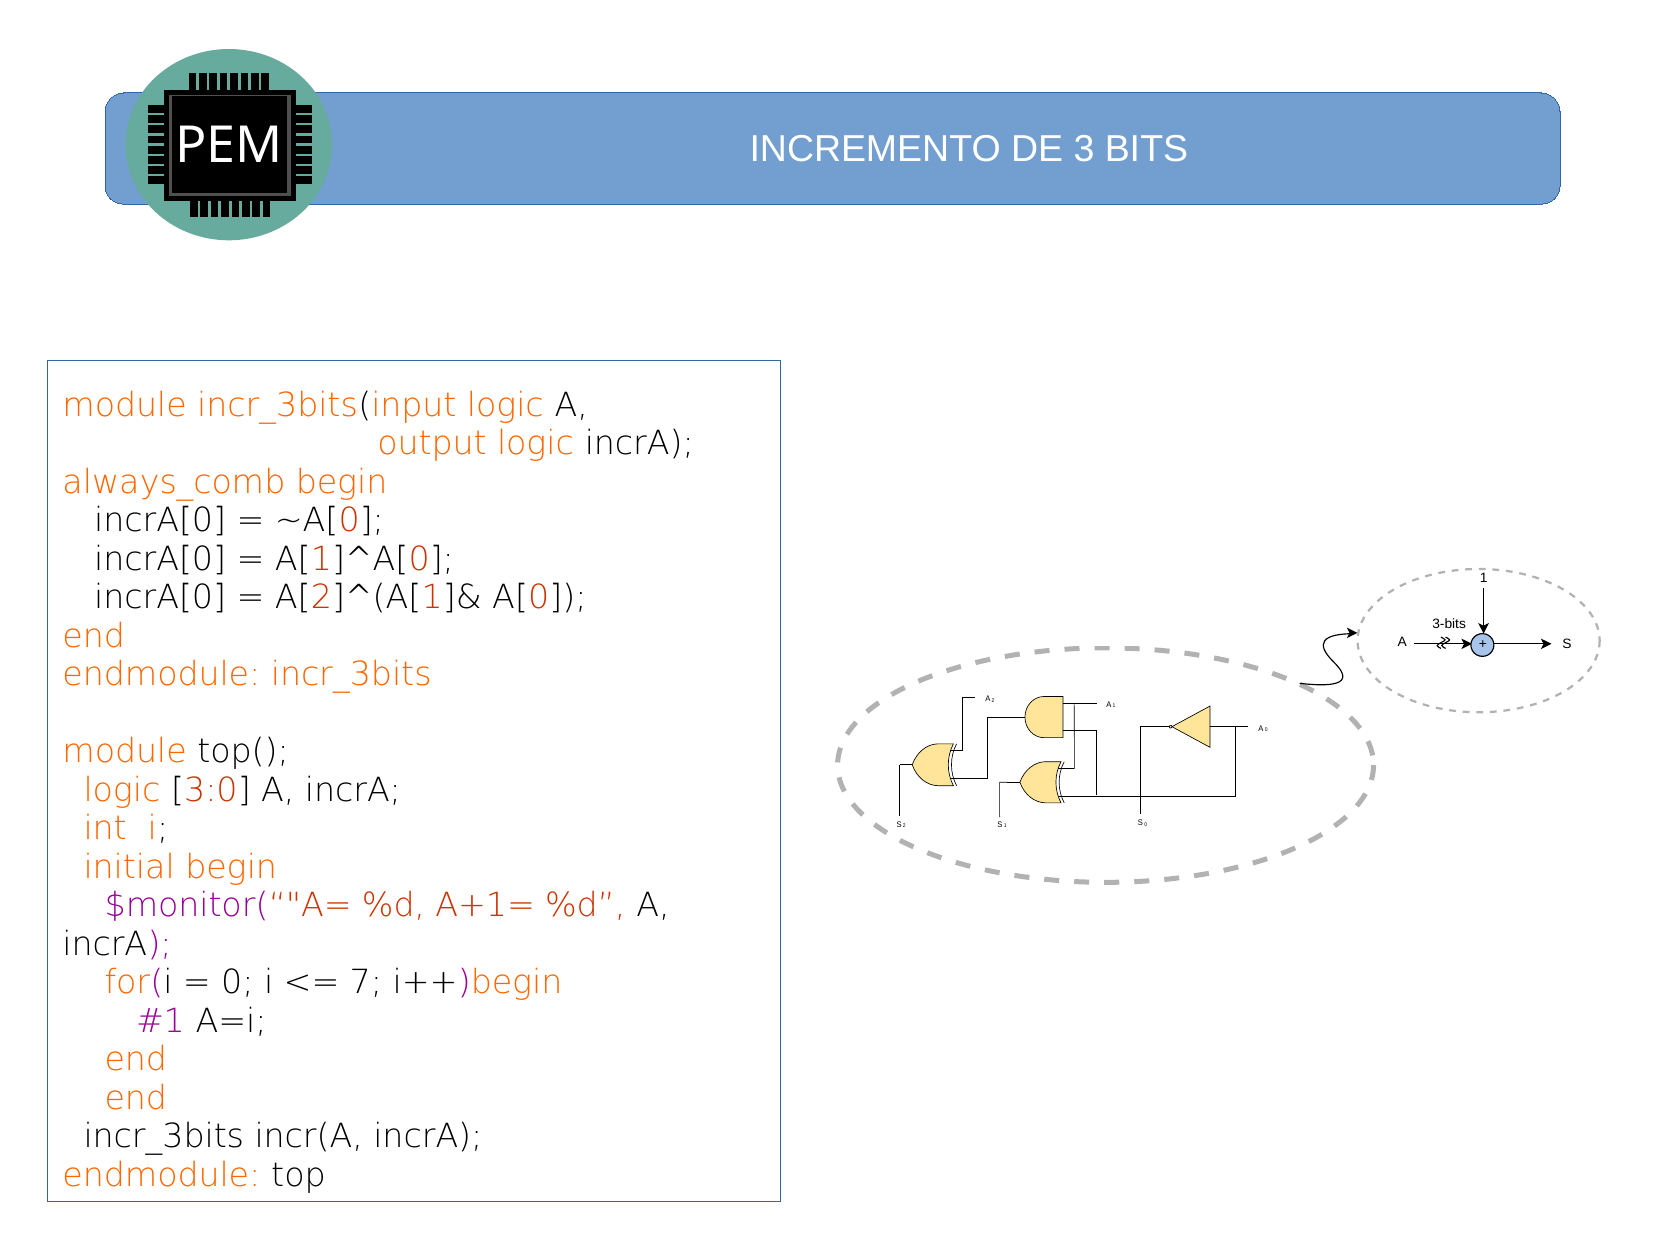

INCREMENTO DE 3 BITS
module incr_3bits(input logic A,
 output logic incrA);
always_comb begin
 incrA[0] = ~A[0];
 incrA[0] = A[1]^A[0];
 incrA[0] = A[2]^(A[1]& A[0]);
end
endmodule: incr_3bits
module top();
 logic [3:0] A, incrA;
 int i;
 initial begin
 $monitor(“"A= %d, A+1= %d”, A, incrA);
 for(i = 0; i <= 7; i++)begin
 #1 A=i;
 end
 end
 incr_3bits incr(A, incrA);
endmodule: top